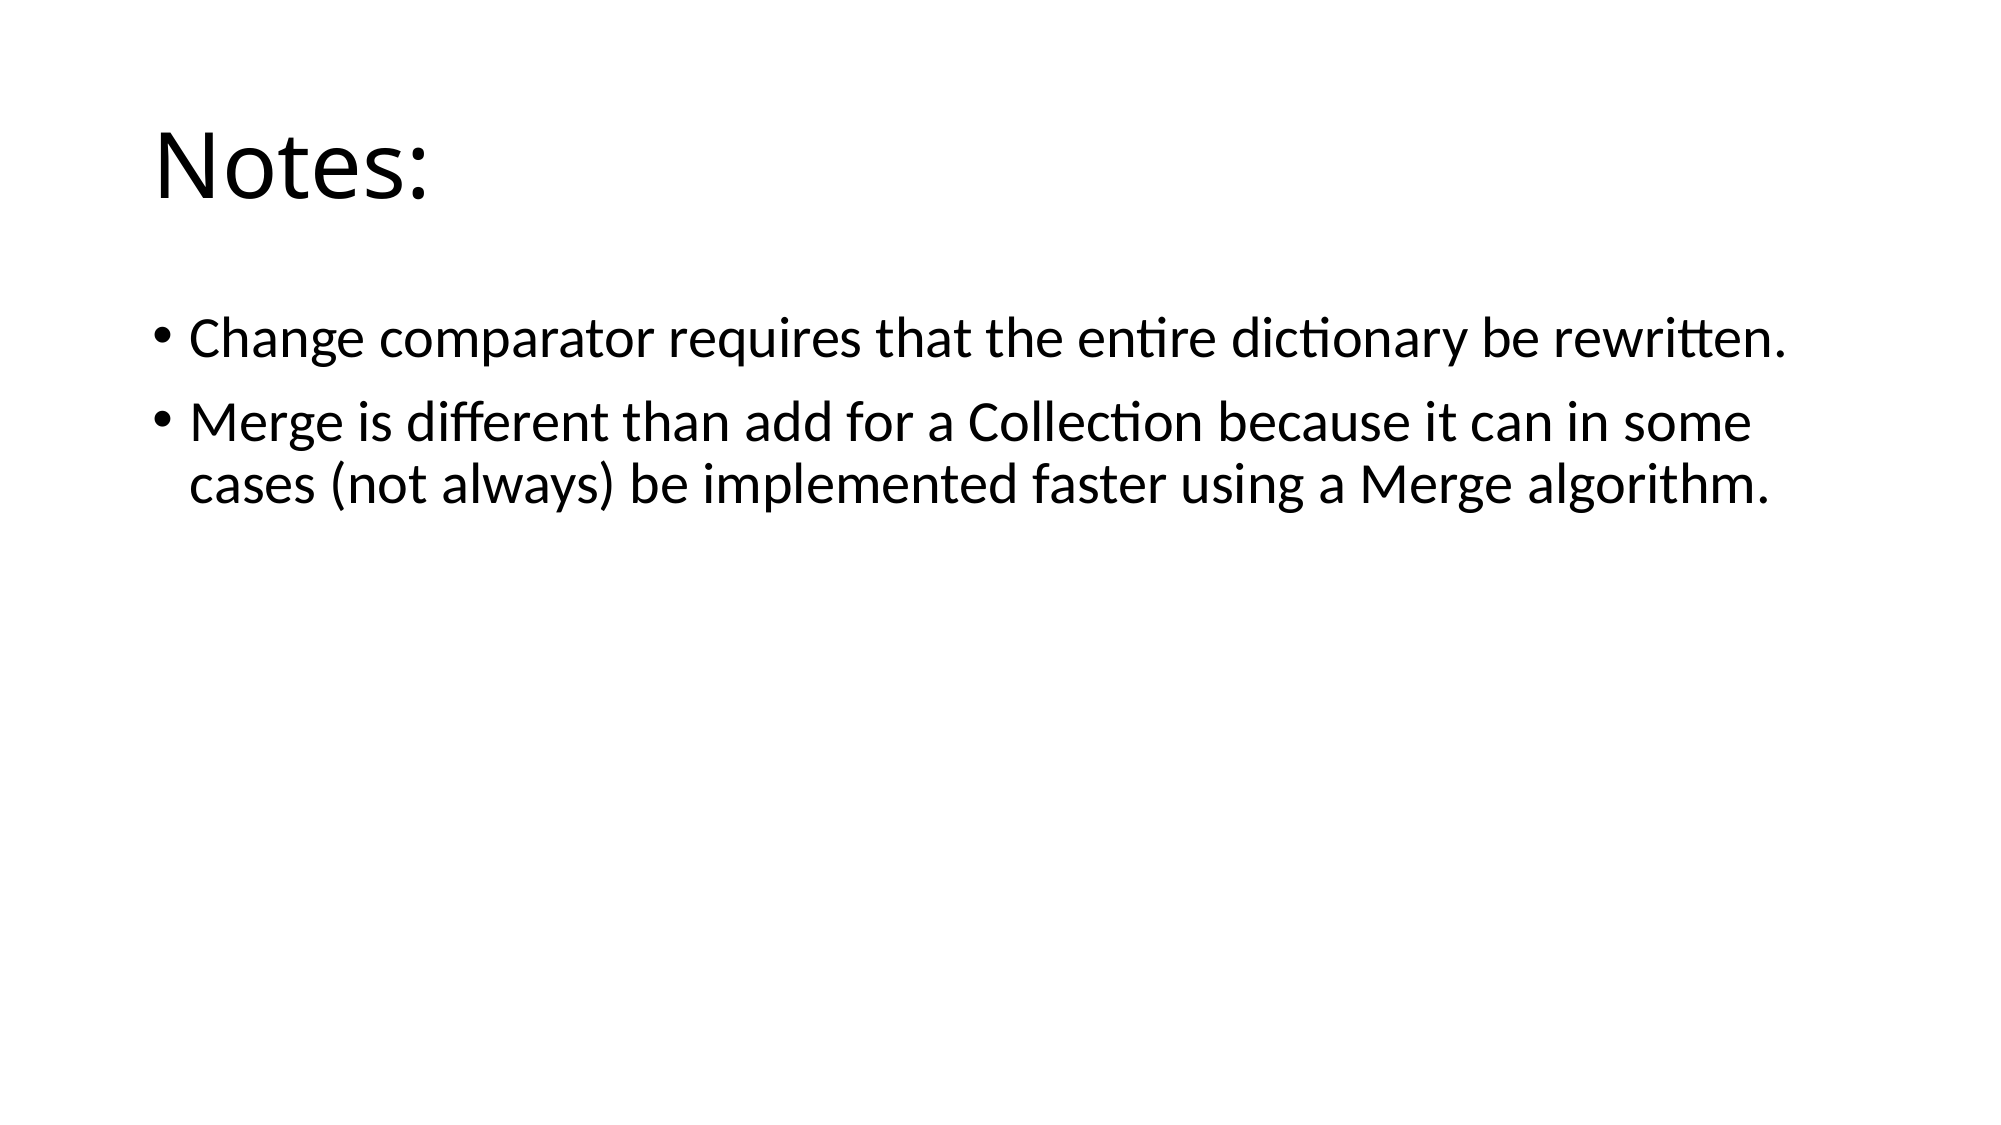

# Notes:
Change comparator requires that the entire dictionary be rewritten.
Merge is different than add for a Collection because it can in some cases (not always) be implemented faster using a Merge algorithm.